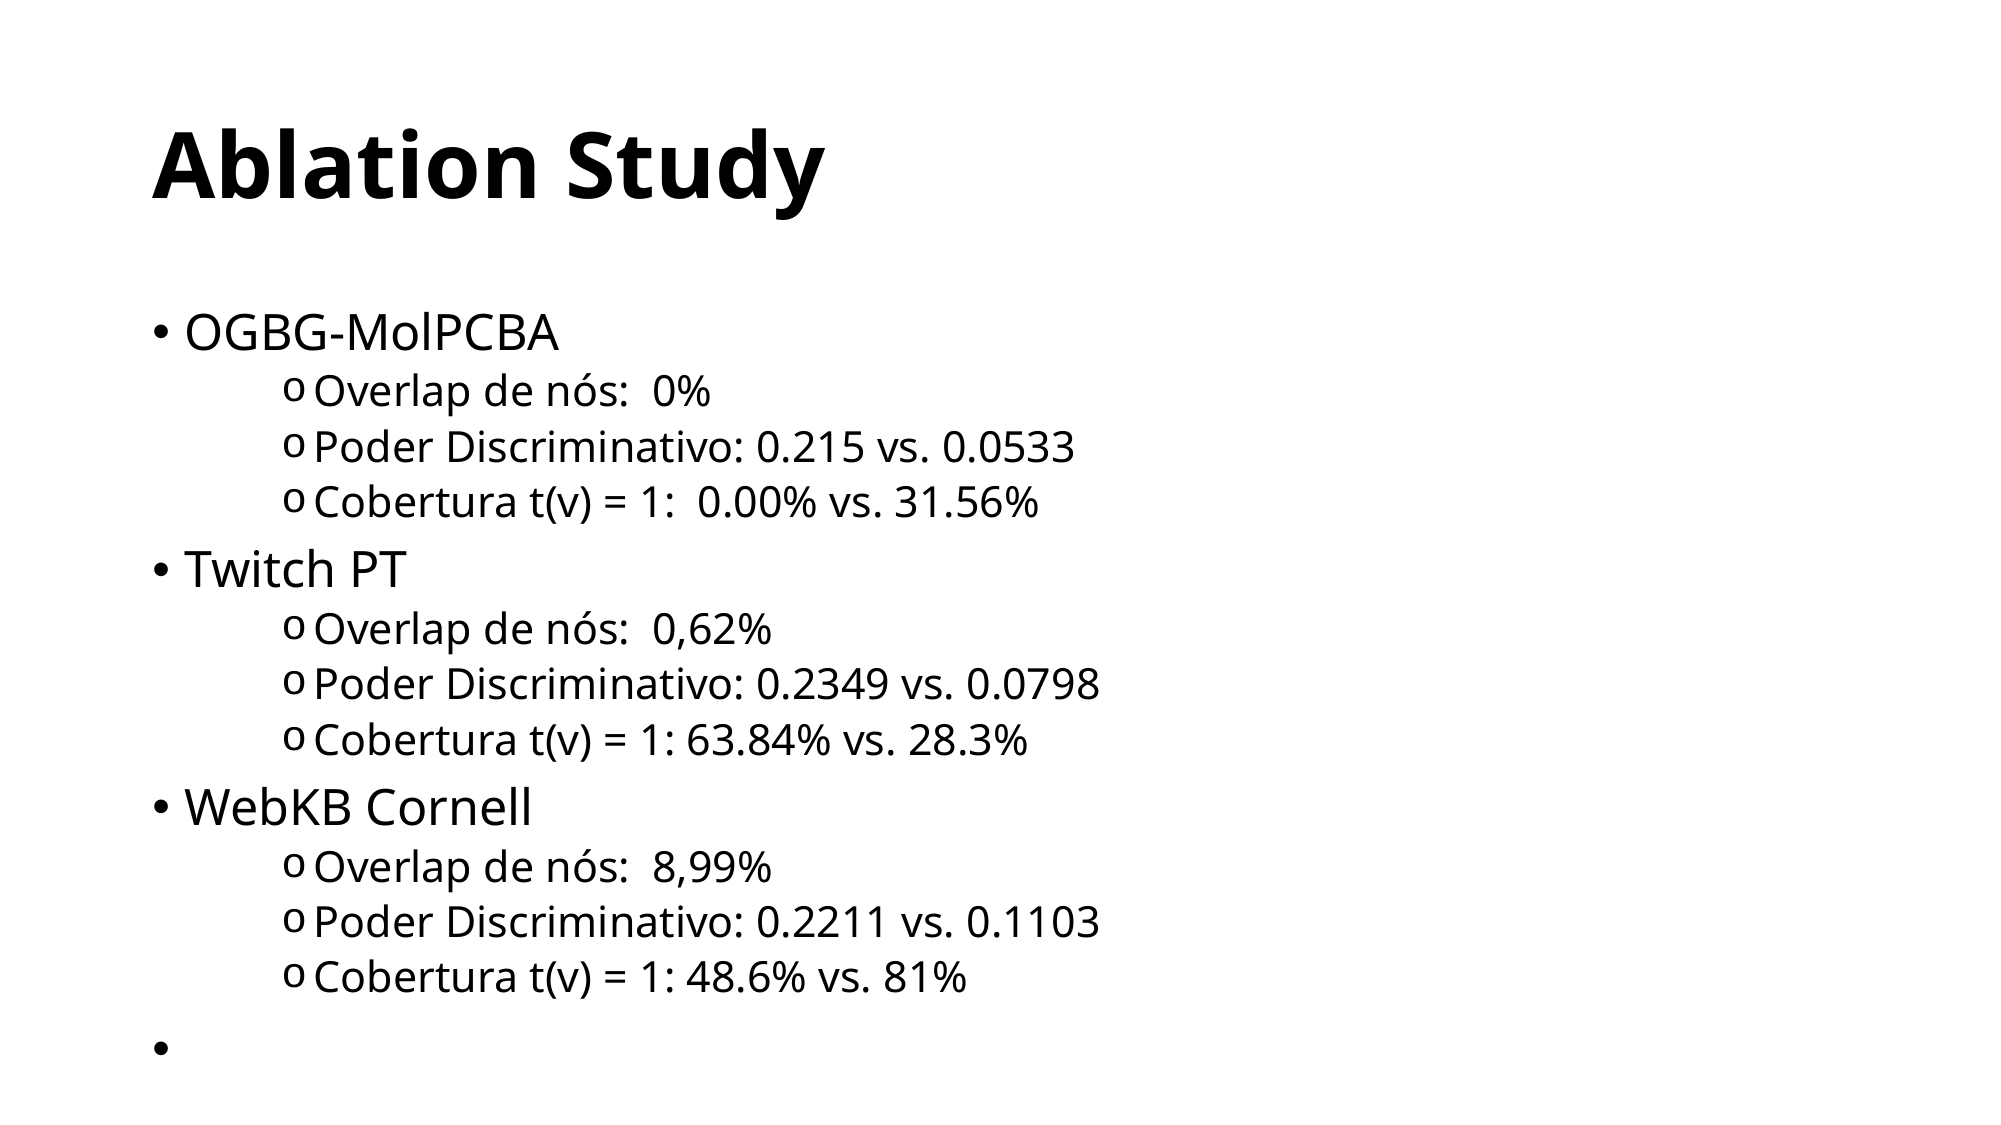

# Ablation Study
OGBG-MolPCBA
Overlap de nós:  0%
Poder Discriminativo: 0.215 vs. 0.0533
Cobertura t(v) = 1:  0.00% vs. 31.56%
Twitch PT
Overlap de nós:  0,62%
Poder Discriminativo: 0.2349 vs. 0.0798
Cobertura t(v) = 1: 63.84% vs. 28.3%
WebKB Cornell
Overlap de nós:  8,99%
Poder Discriminativo: 0.2211 vs. 0.1103
Cobertura t(v) = 1: 48.6% vs. 81%